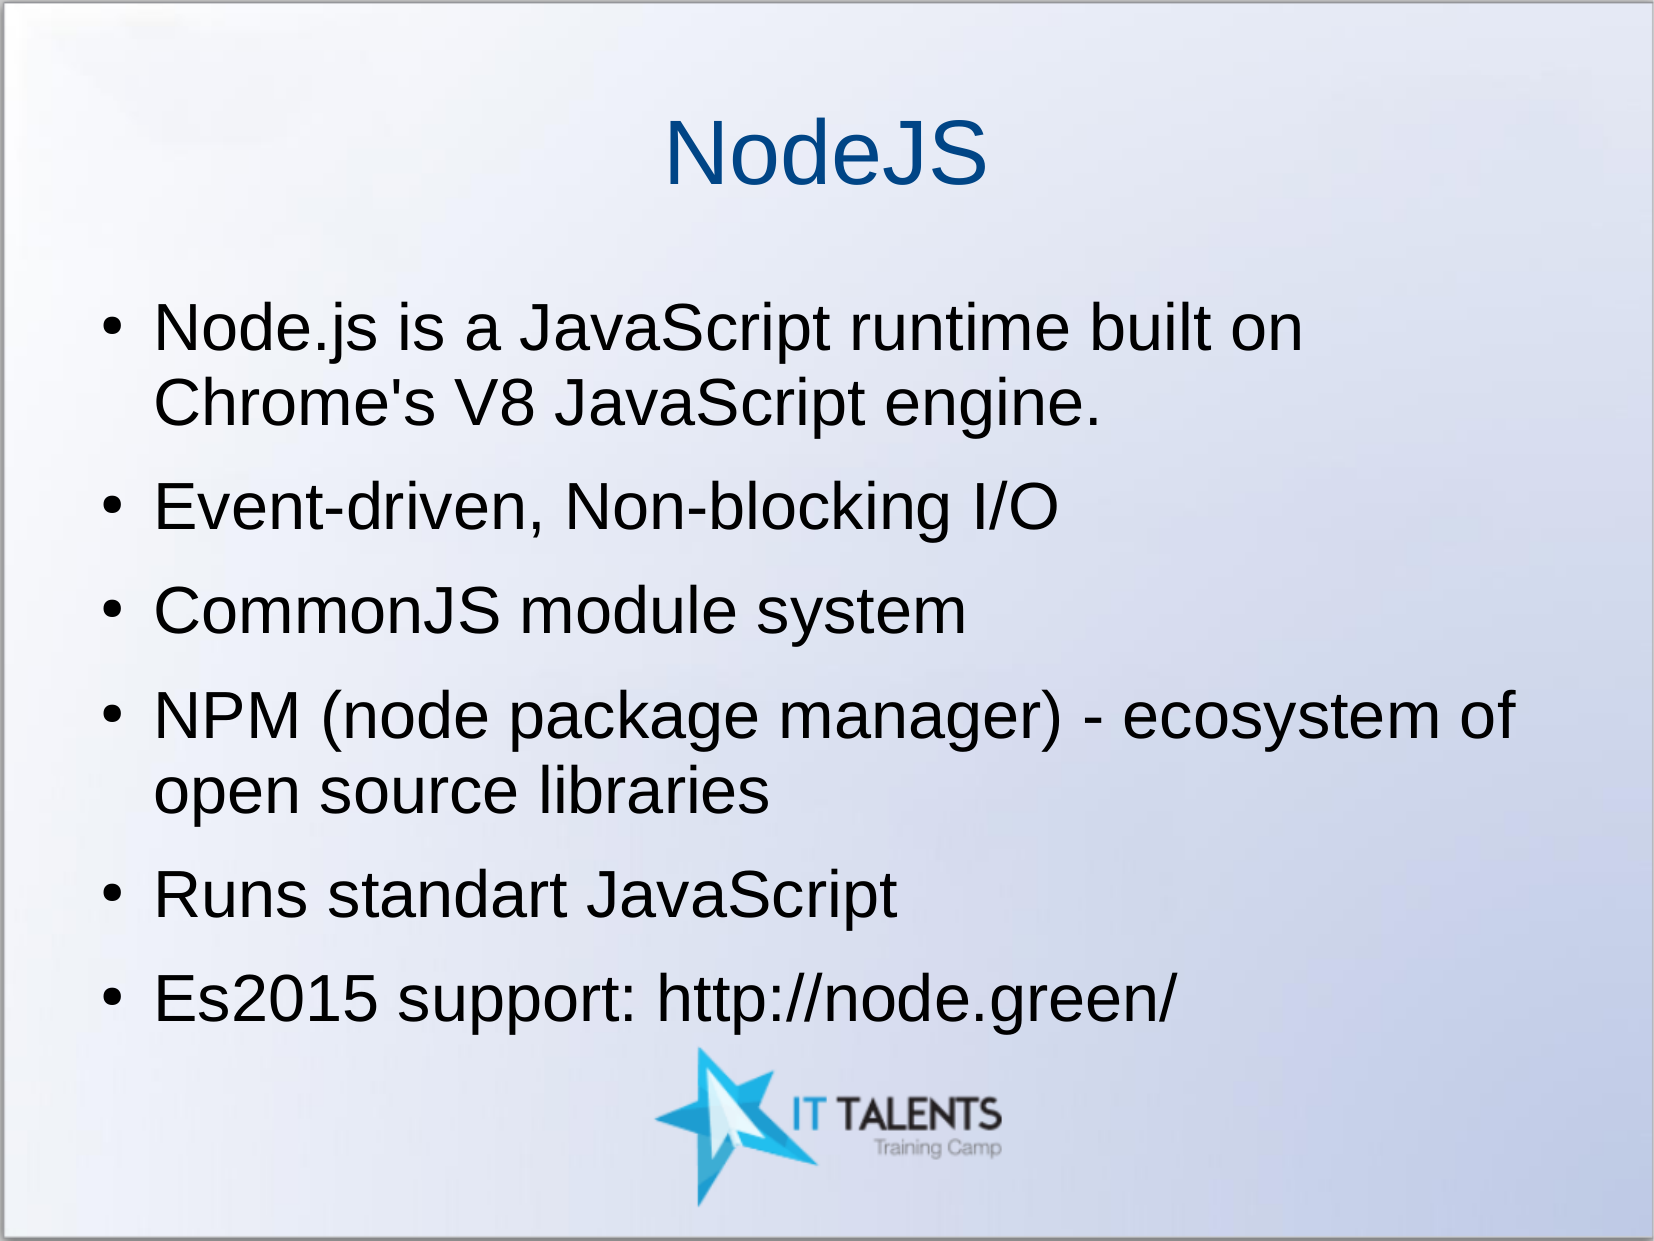

# NodeJS
Node.js is a JavaScript runtime built on Chrome's V8 JavaScript engine.
Event-driven, Non-blocking I/O
CommonJS module system
NPM (node package manager) - ecosystem of open source libraries
Runs standart JavaScript
Es2015 support: http://node.green/